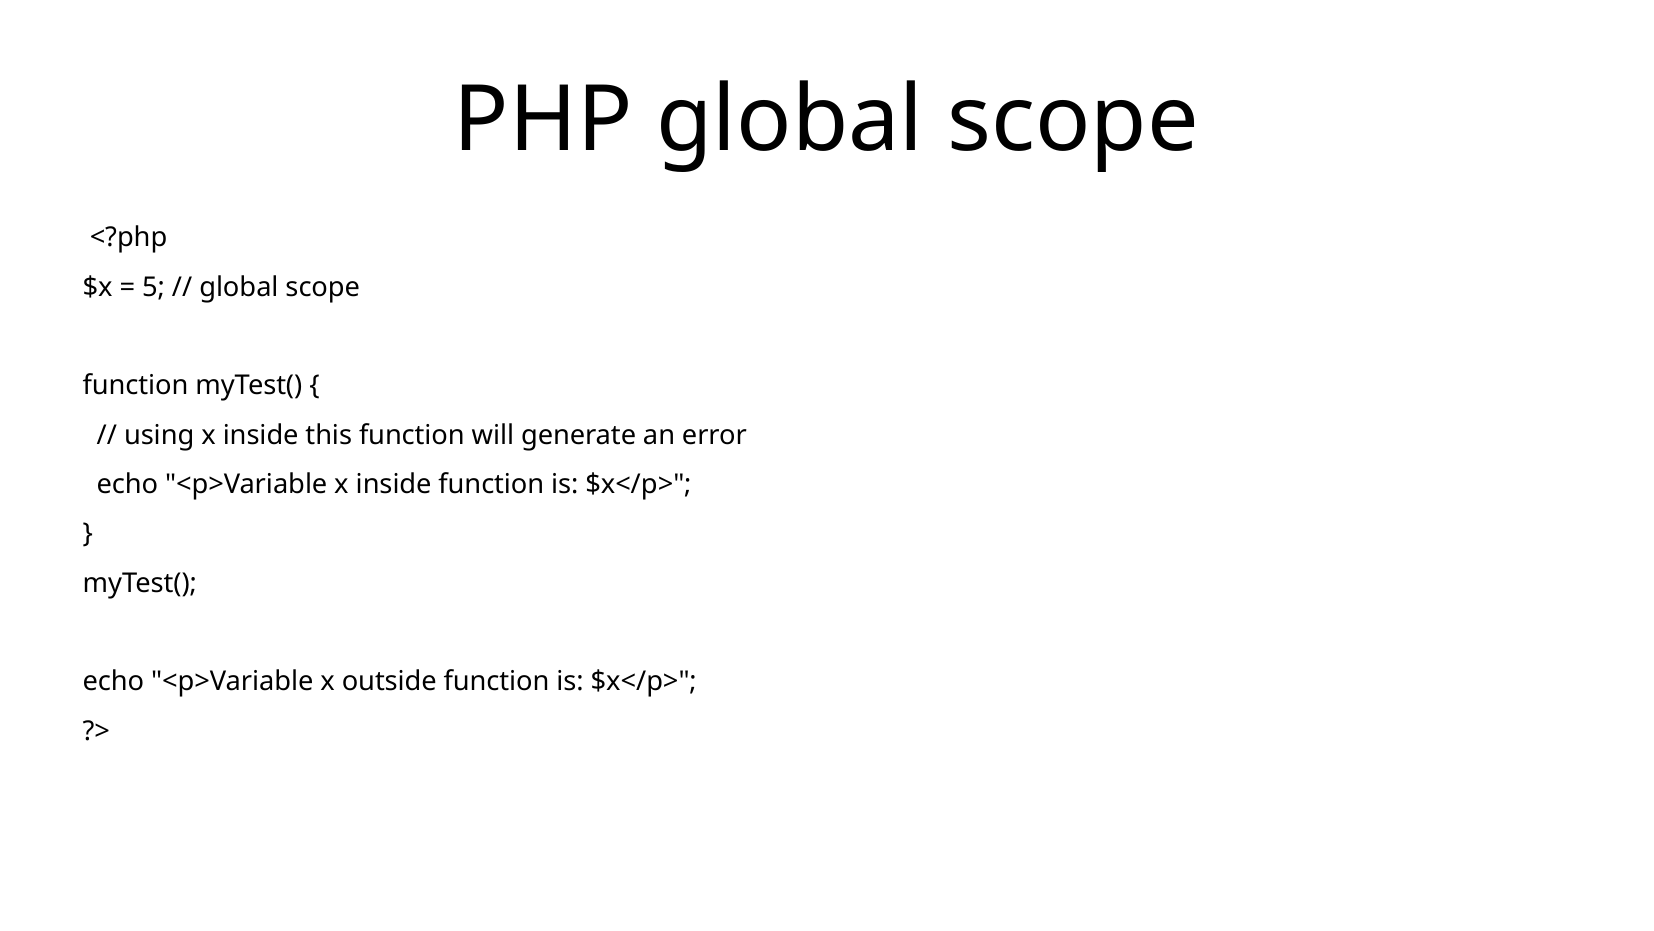

# PHP global scope
 <?php
$x = 5; // global scope
function myTest() {
 // using x inside this function will generate an error
 echo "<p>Variable x inside function is: $x</p>";
}
myTest();
echo "<p>Variable x outside function is: $x</p>";
?>